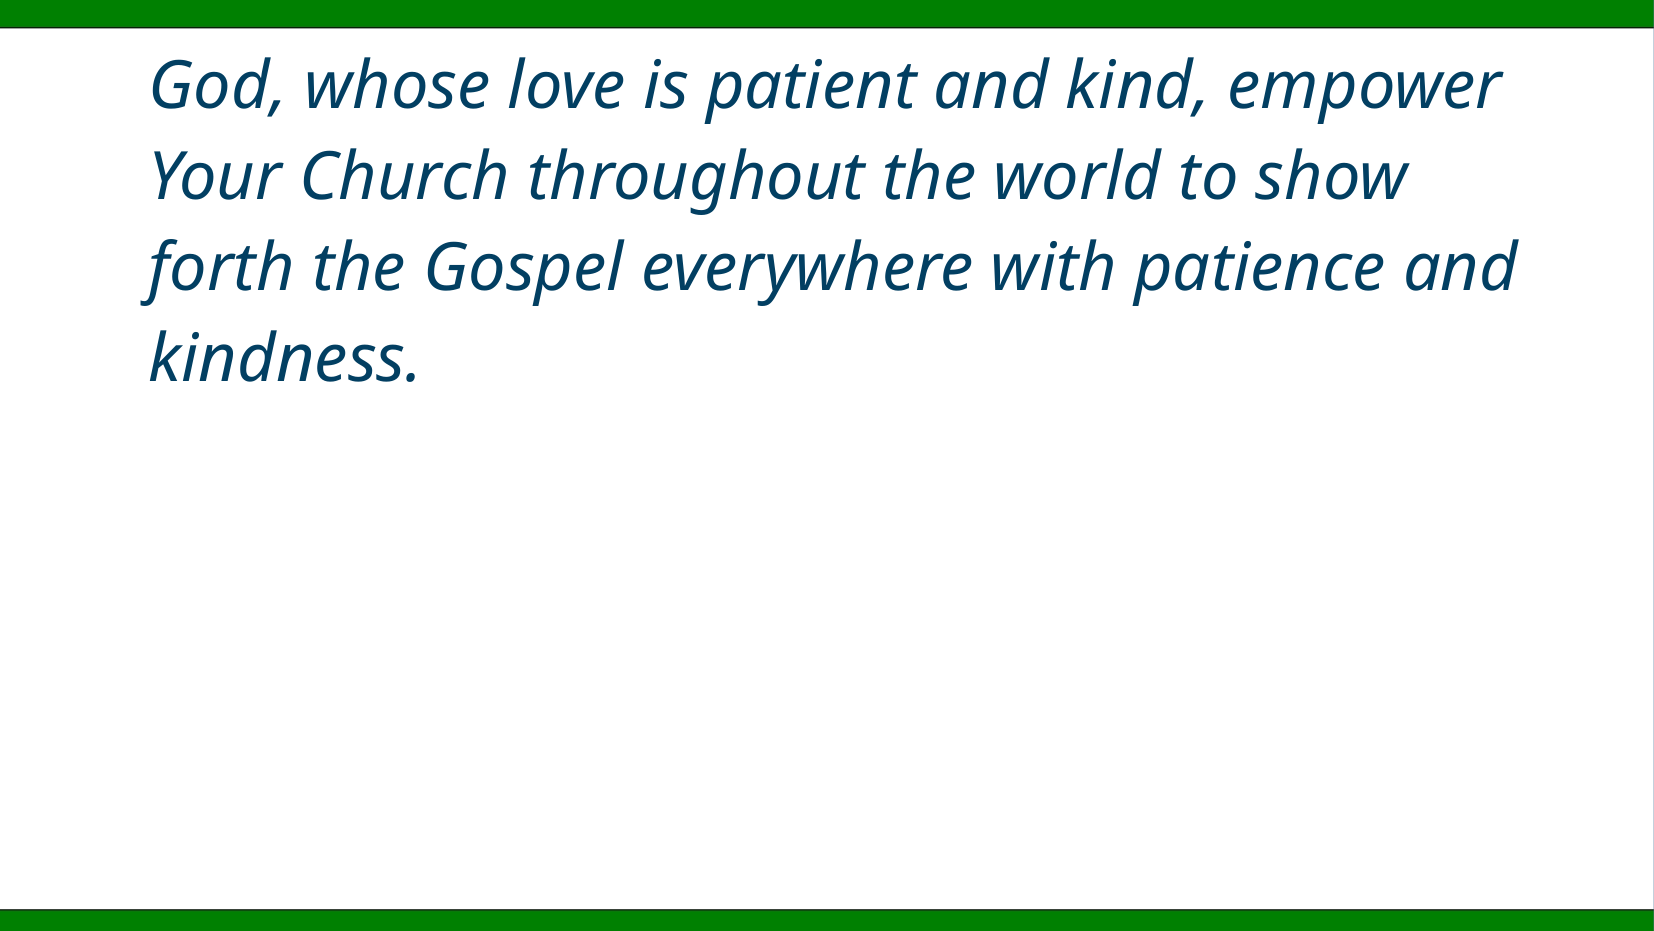

God, whose love is patient and kind, empower
 Your Church throughout the world to show
 forth the Gospel everywhere with patience and
 kindness.